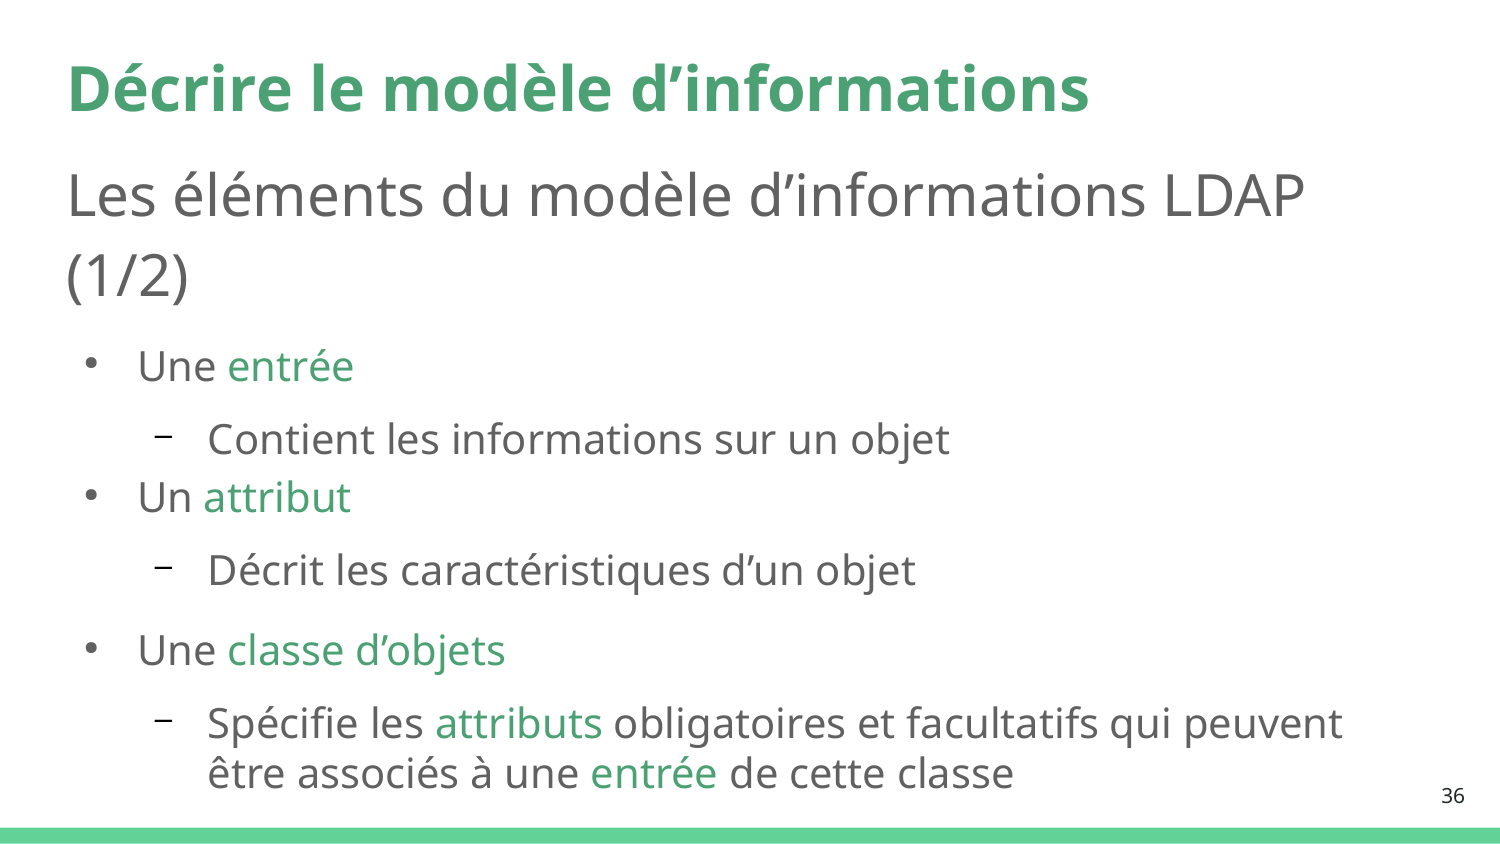

Décrire le modèle d’informations
# Les éléments du modèle d’informations LDAP (1/2)
Une entrée
Contient les informations sur un objet
Un attribut
Décrit les caractéristiques d’un objet
Une classe d’objets
Spécifie les attributs obligatoires et facultatifs qui peuvent être associés à une entrée de cette classe